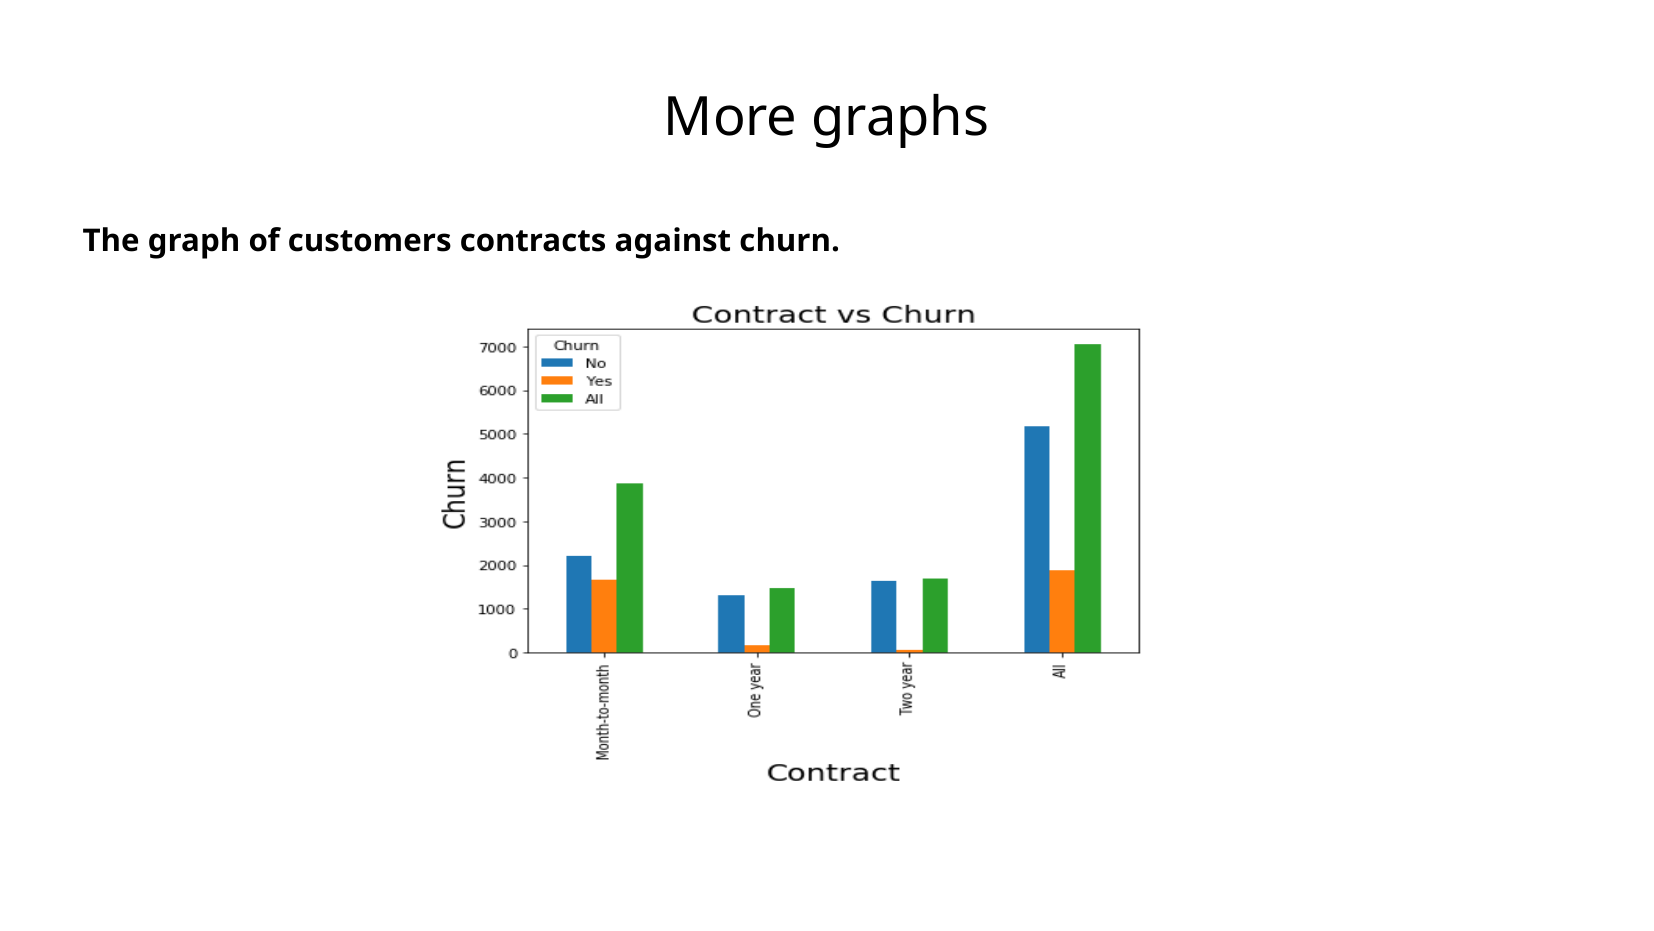

# More graphs
The graph of customers contracts against churn.